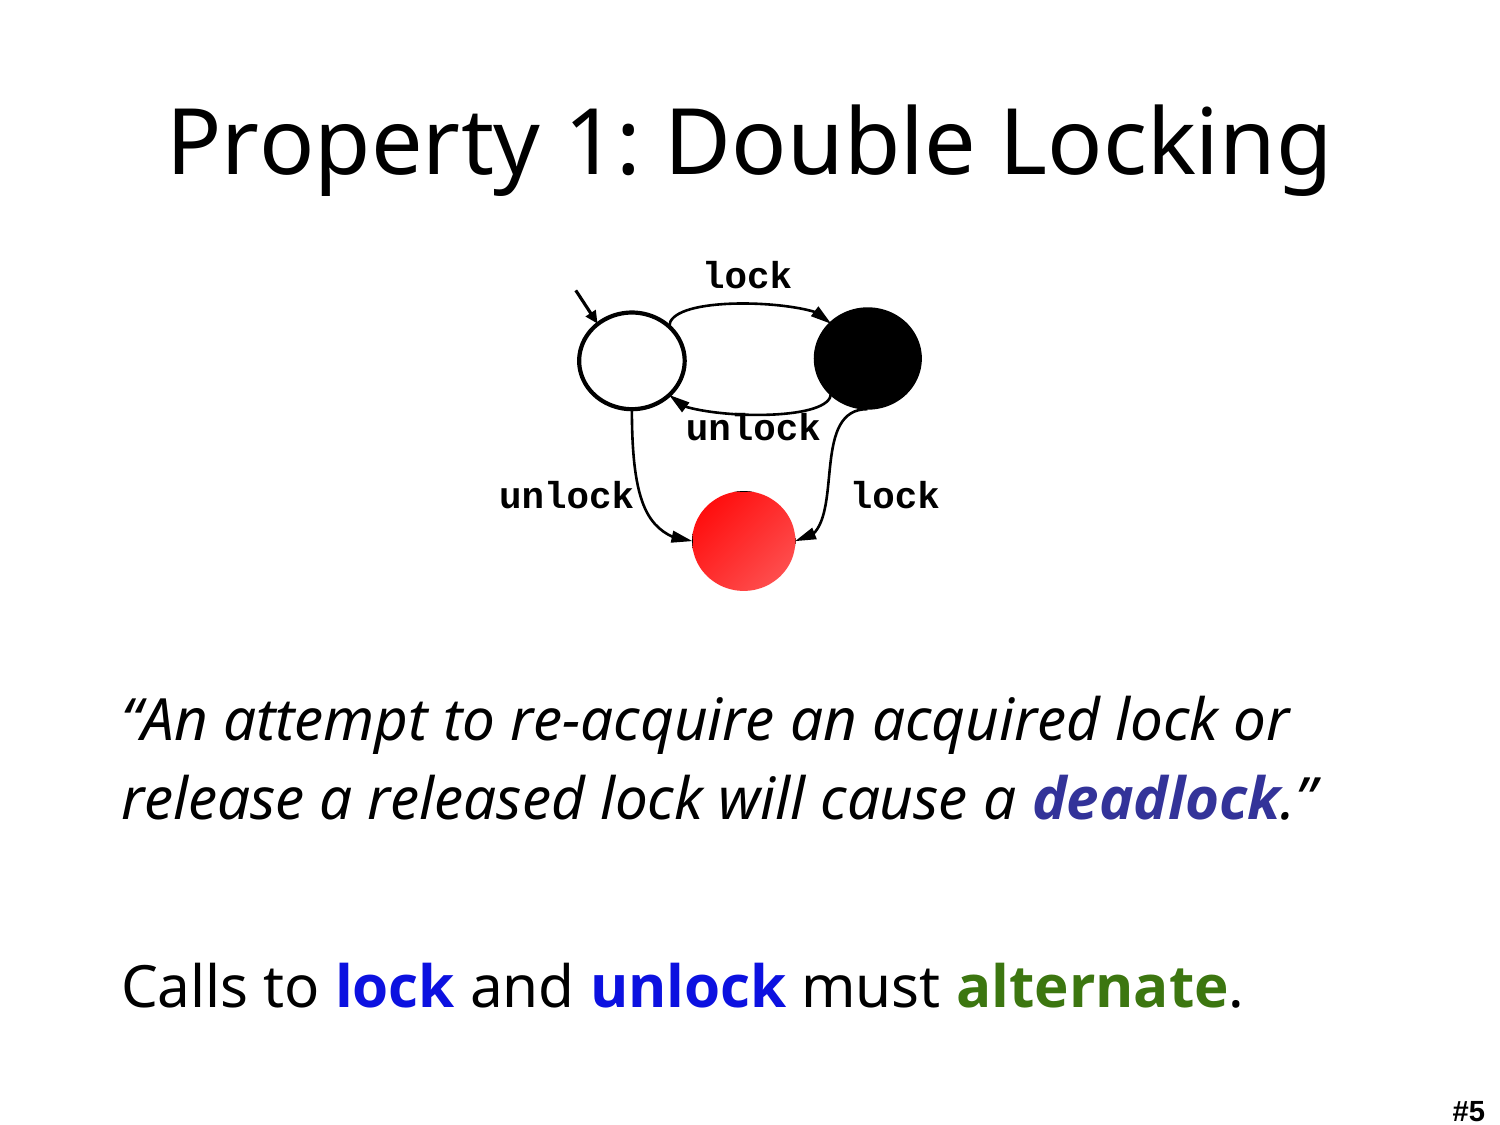

# Property 1: Double Locking
lock
unlock
unlock
lock
	“An attempt to re-acquire an acquired lock or release a released lock will cause a deadlock.”
	Calls to lock and unlock must alternate.
5